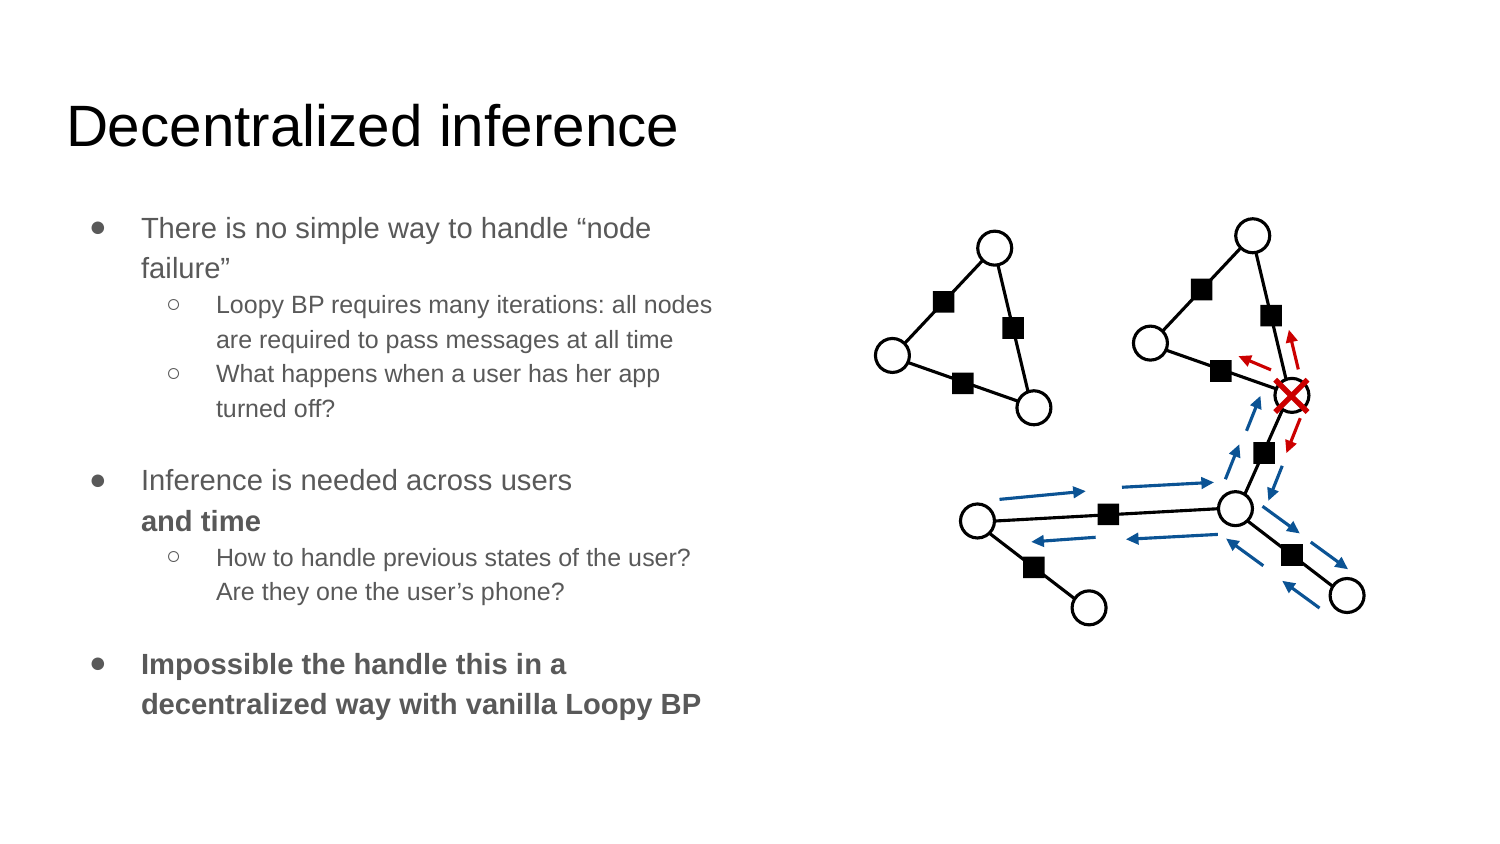

Decentralized inference
# There is no simple way to handle “node failure”
Loopy BP requires many iterations: all nodes are required to pass messages at all time
What happens when a user has her app turned off?
Inference is needed across users
and time
How to handle previous states of the user? Are they one the user’s phone?
Impossible the handle this in a decentralized way with vanilla Loopy BP